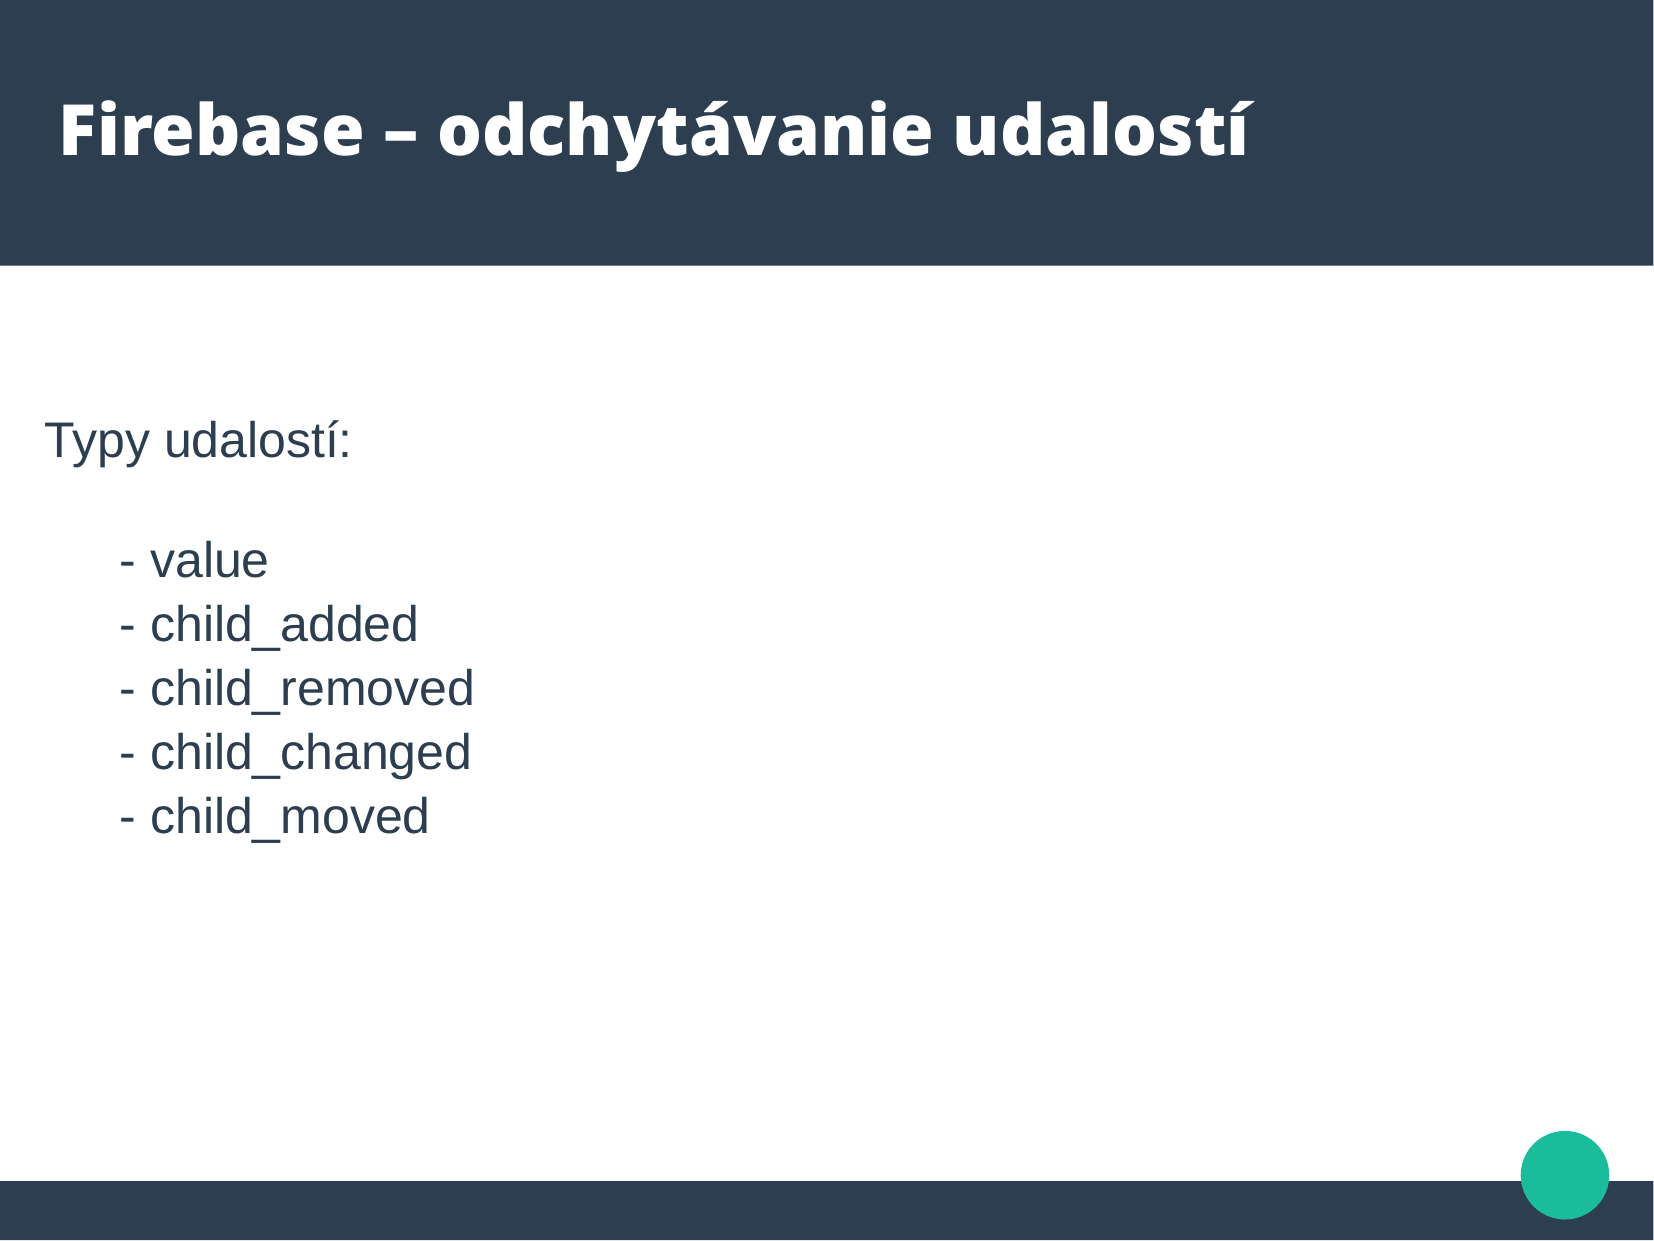

# Firebase – odchytávanie udalostí
Typy udalostí:
	- value
	- child_added
 	- child_removed
	- child_changed
	- child_moved